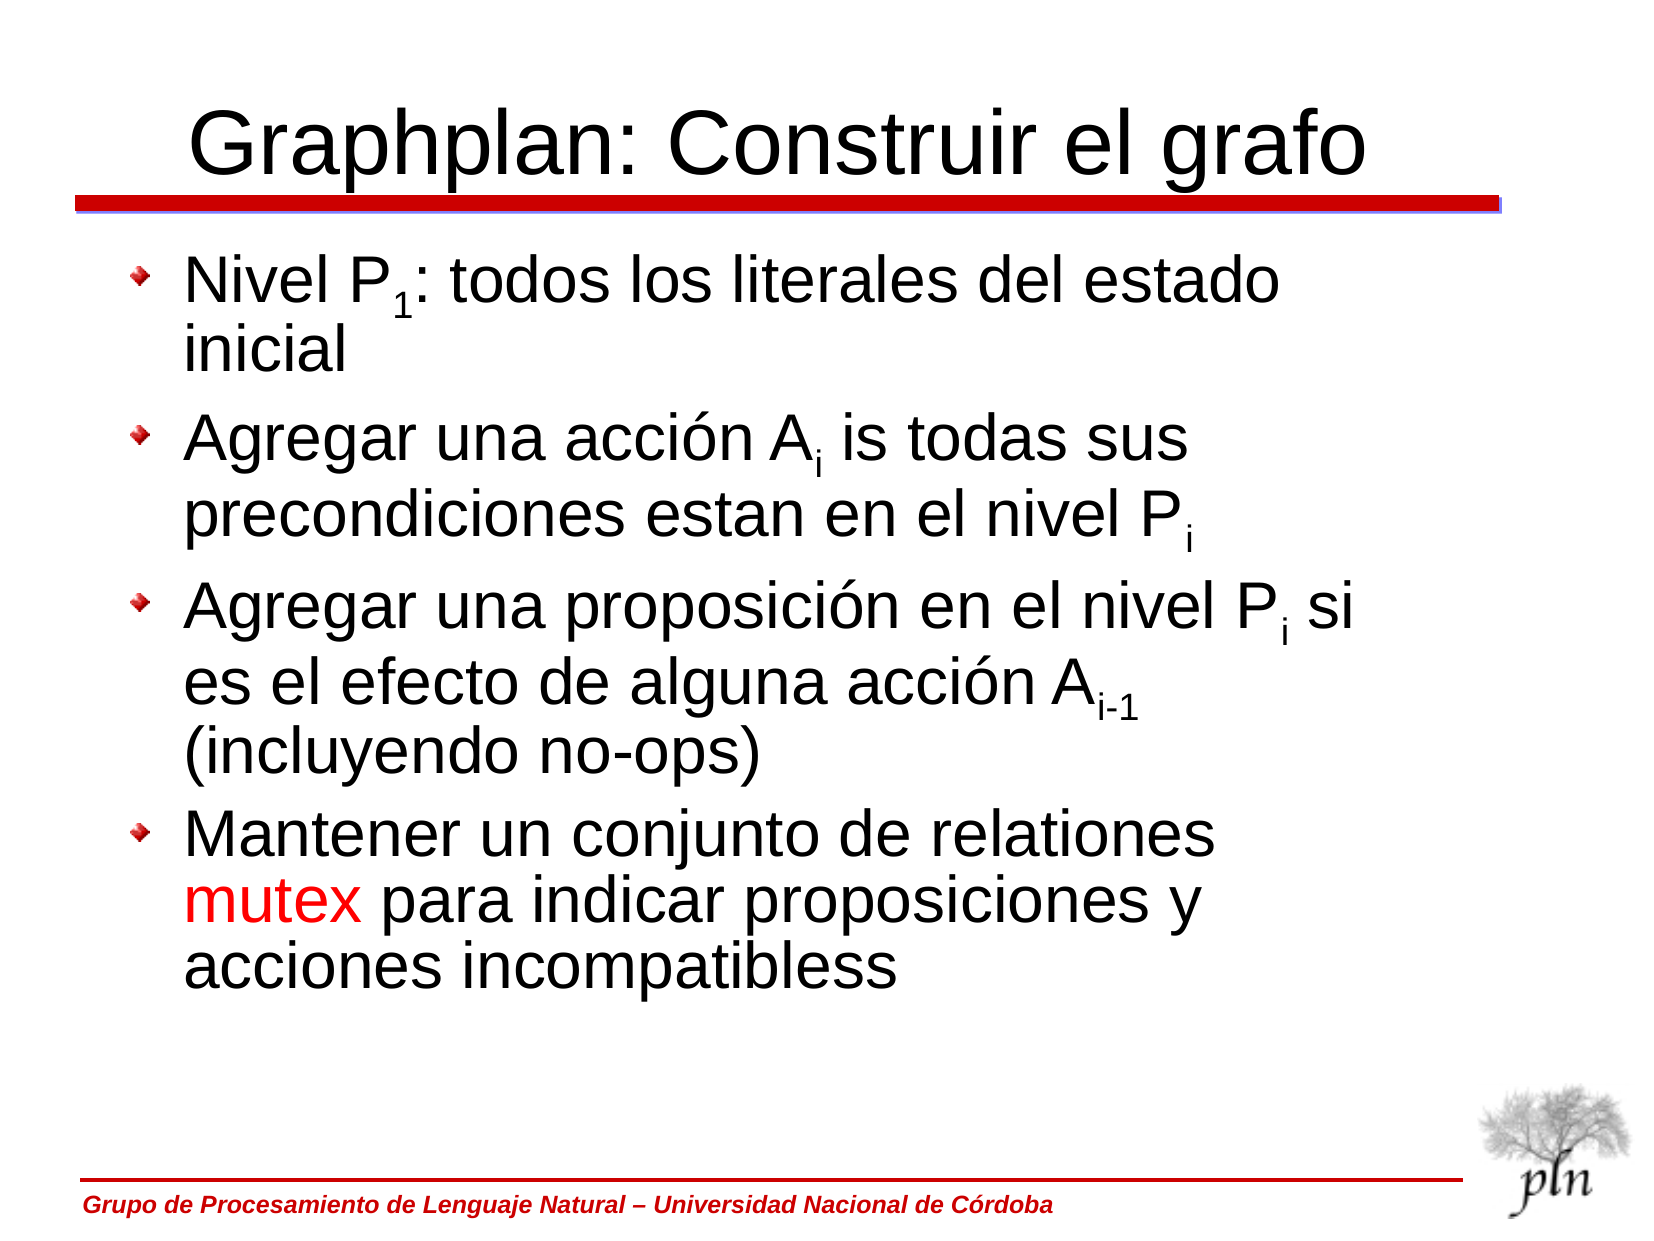

Graphplan: Construir el grafo
# Nivel P1: todos los literales del estado inicial
Agregar una acción Ai is todas sus precondiciones estan en el nivel Pi
Agregar una proposición en el nivel Pi si es el efecto de alguna acción Ai-1 (incluyendo no-ops)
Mantener un conjunto de relationes mutex para indicar proposiciones y acciones incompatibless